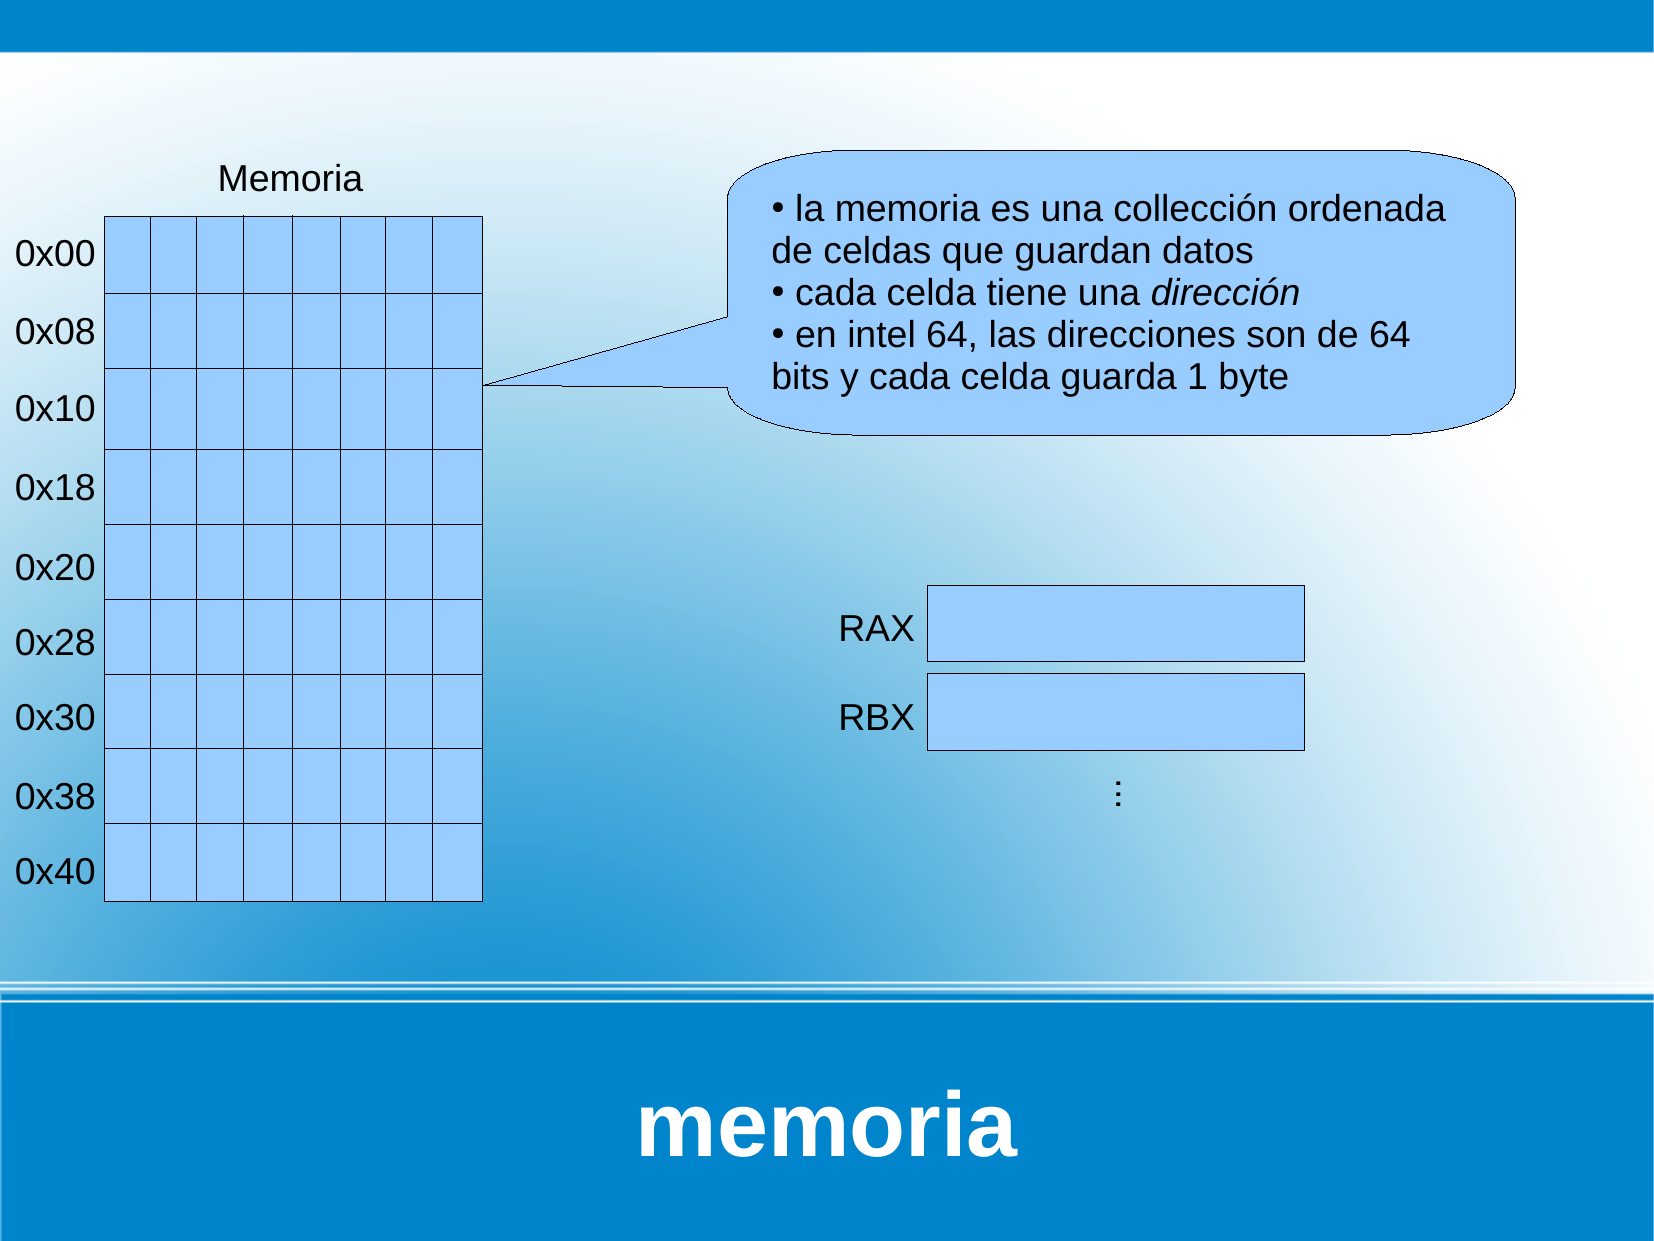

Memoria
 la memoria es una collección ordenada de celdas que guardan datos
 cada celda tiene una dirección
 en intel 64, las direcciones son de 64 bits y cada celda guarda 1 byte
0x00
0x08
0x10
0x18
0x20
RAX
0x28
RBX
0x30
...
0x38
0x40
# memoria